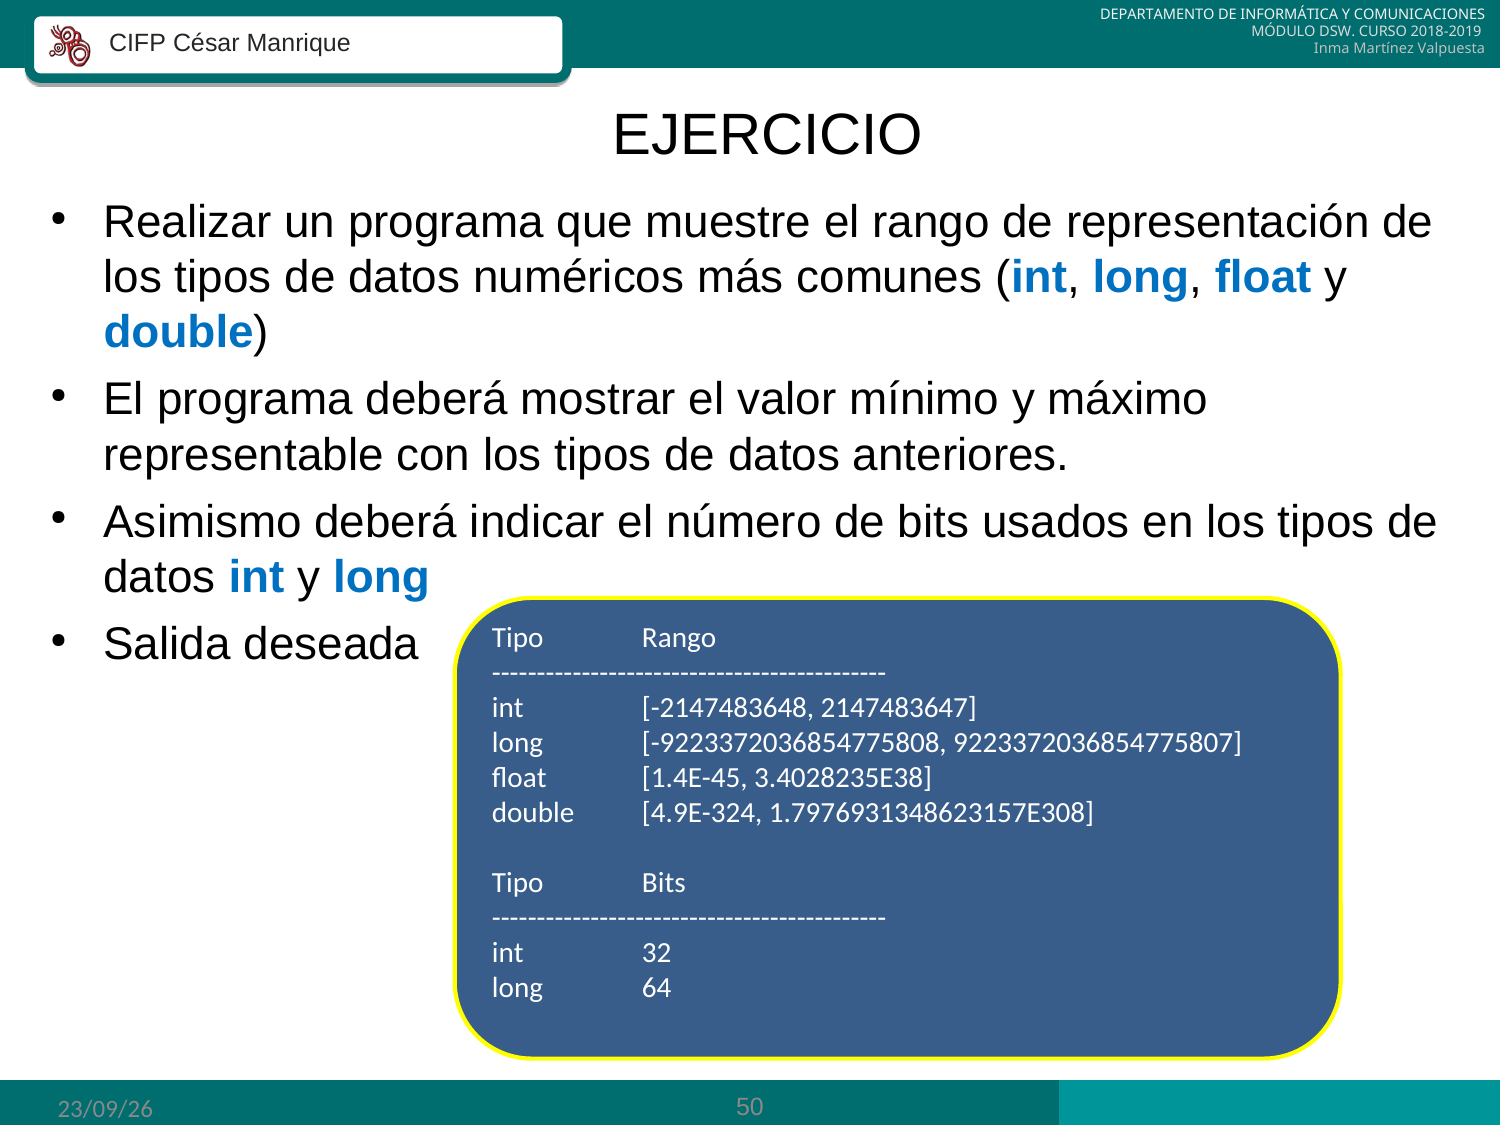

# EJERCICIO
Realizar un programa que muestre el rango de representación de los tipos de datos numéricos más comunes (int, long, float y double)
El programa deberá mostrar el valor mínimo y máximo representable con los tipos de datos anteriores.
Asimismo deberá indicar el número de bits usados en los tipos de datos int y long
Salida deseada
Tipo	Rango
--------------------------------------------
int	[-2147483648, 2147483647]
long	[-9223372036854775808, 9223372036854775807]
float	[1.4E-45, 3.4028235E38]
double	[4.9E-324, 1.7976931348623157E308]
Tipo	Bits
--------------------------------------------
int	32
long	64